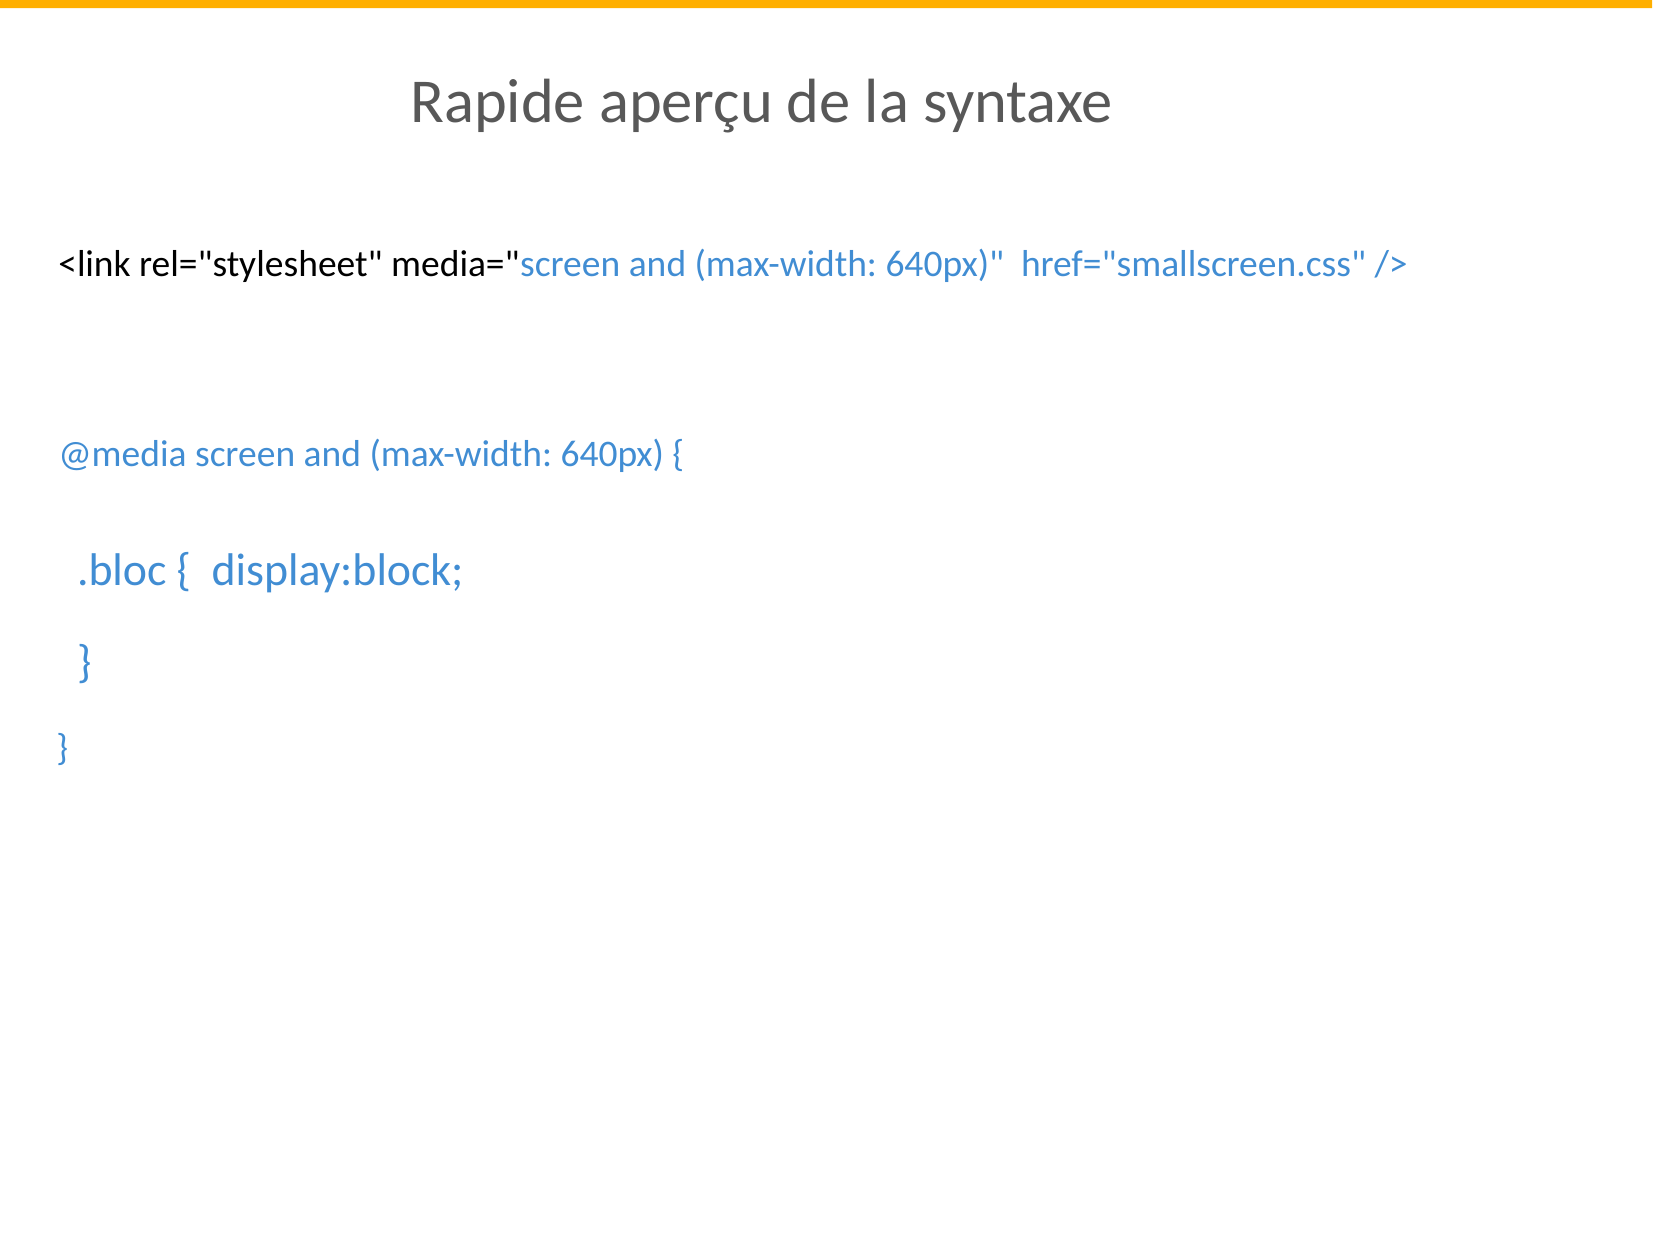

Rapide aperçu de la syntaxe
# <link rel="stylesheet" media="screen and (max-width: 640px)" href="smallscreen.css" />
@media screen and (max-width: 640px) {
.bloc { display:block;
}
}